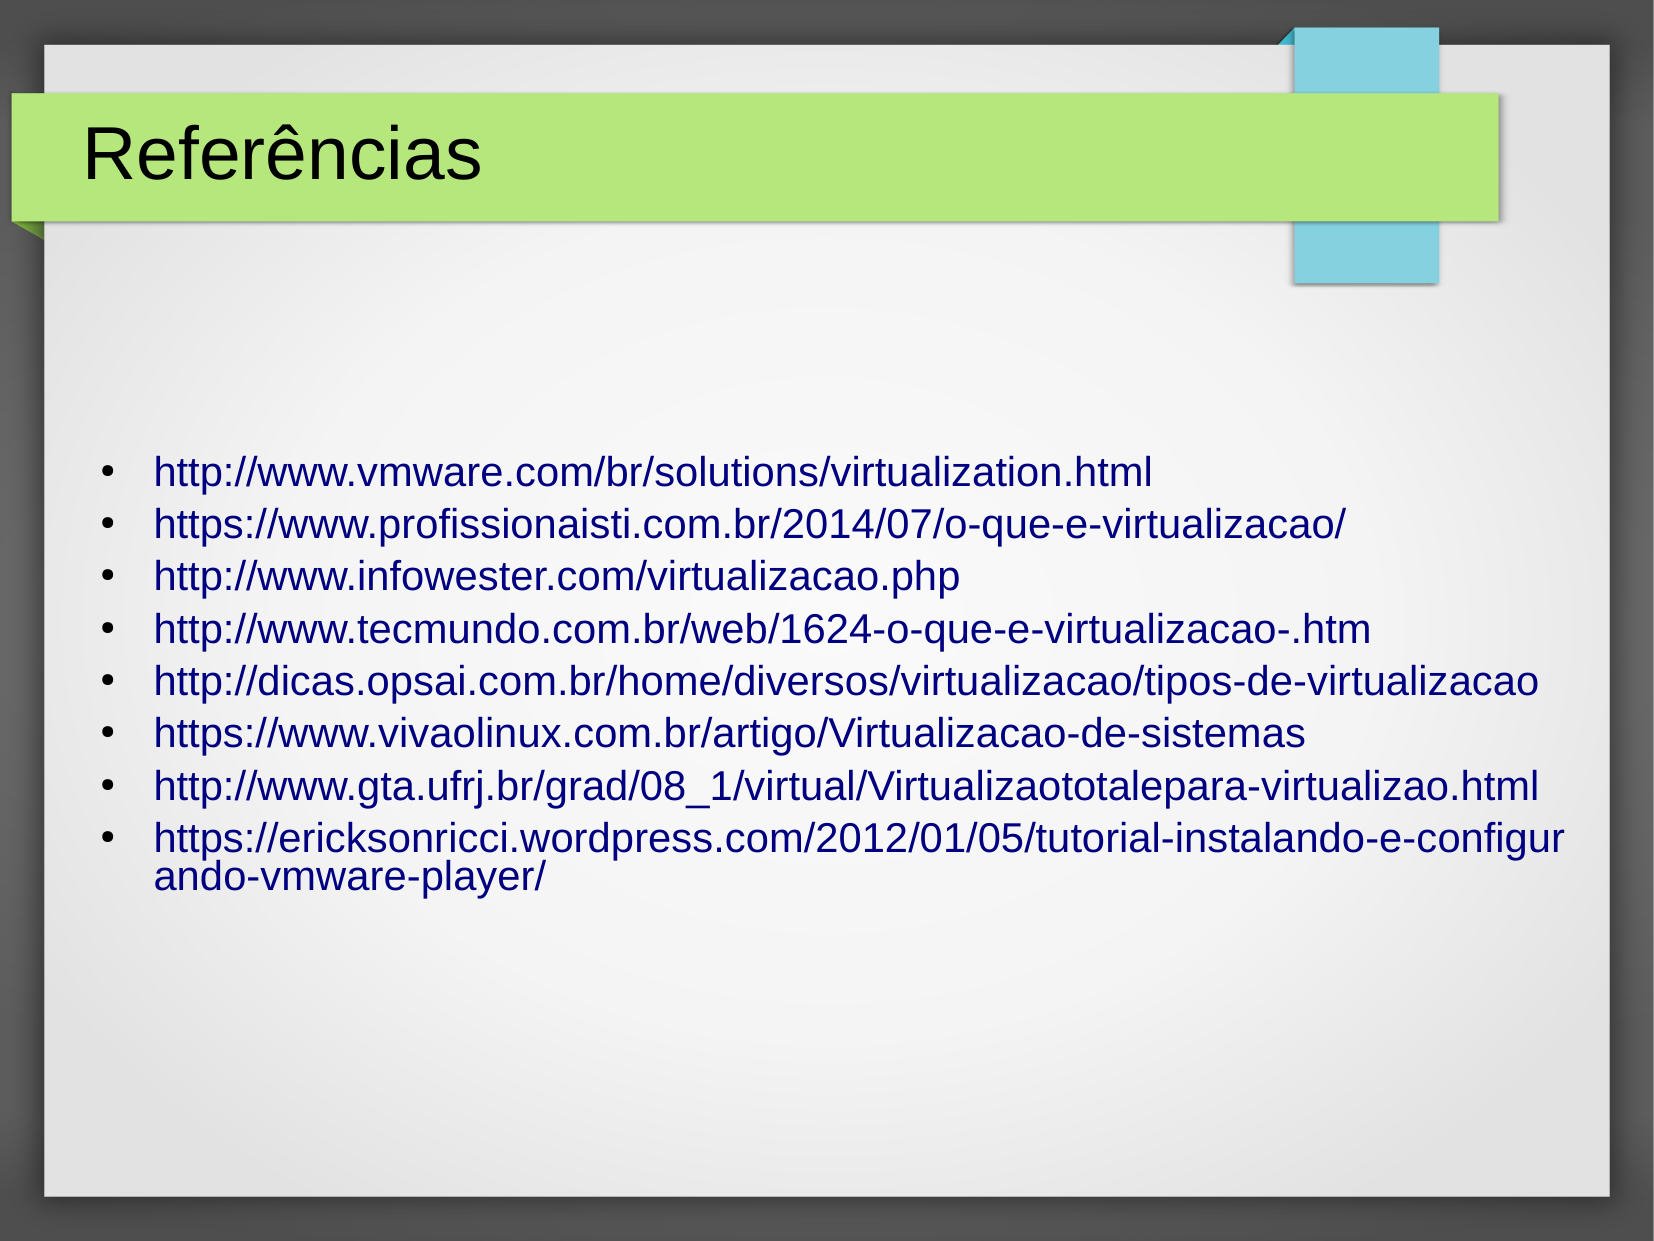

# Referências
http://www.vmware.com/br/solutions/virtualization.html
https://www.profissionaisti.com.br/2014/07/o-que-e-virtualizacao/
http://www.infowester.com/virtualizacao.php
http://www.tecmundo.com.br/web/1624-o-que-e-virtualizacao-.htm
http://dicas.opsai.com.br/home/diversos/virtualizacao/tipos-de-virtualizacao
https://www.vivaolinux.com.br/artigo/Virtualizacao-de-sistemas
http://www.gta.ufrj.br/grad/08_1/virtual/Virtualizaototalepara-virtualizao.html
https://ericksonricci.wordpress.com/2012/01/05/tutorial-instalando-e-configurando-vmware-player/